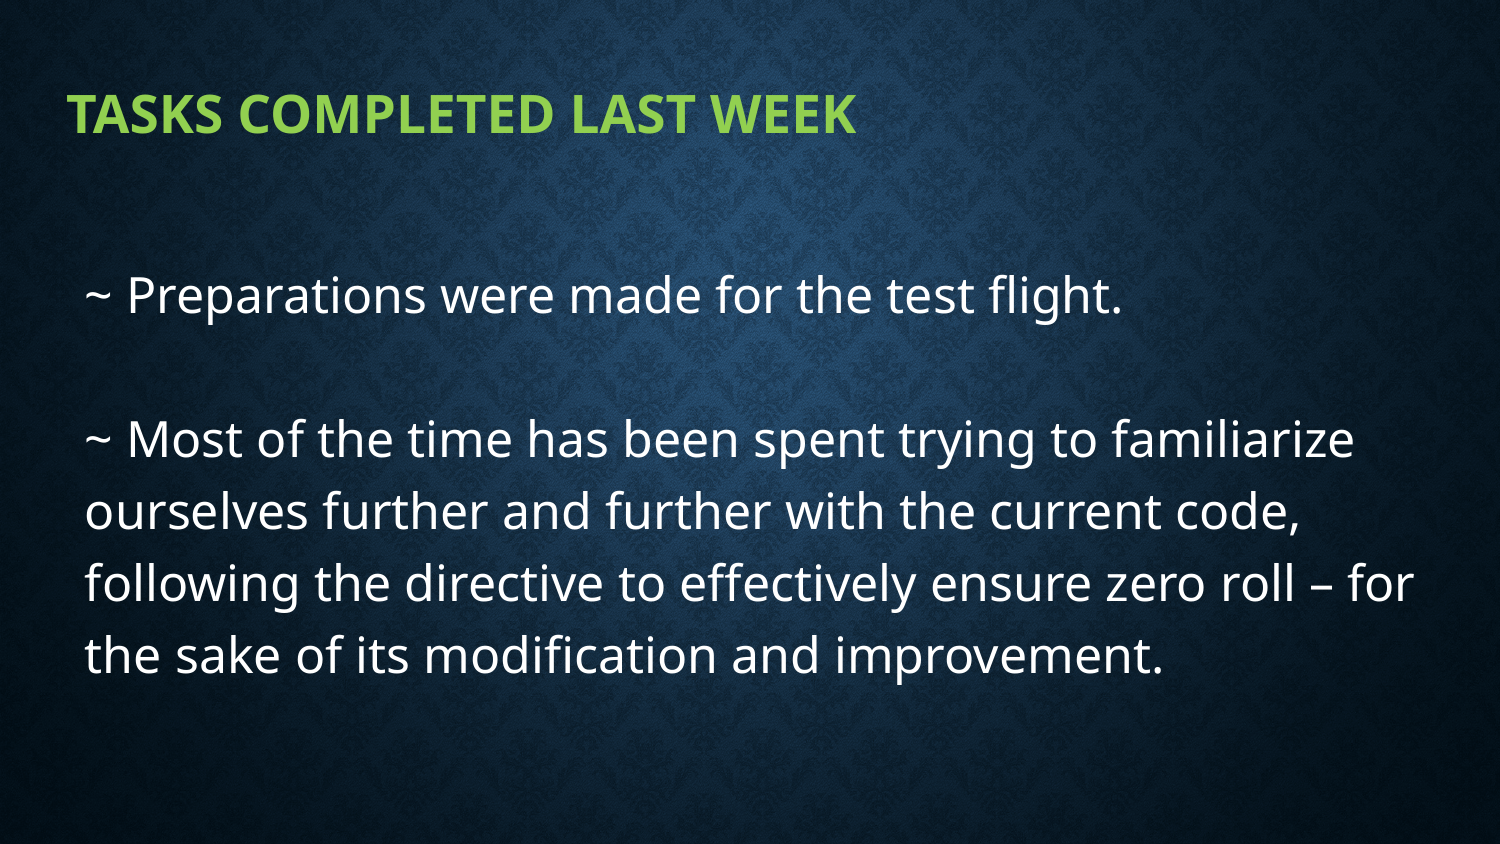

# Tasks completed last week
~ Preparations were made for the test flight.
~ Most of the time has been spent trying to familiarize ourselves further and further with the current code, following the directive to effectively ensure zero roll – for the sake of its modification and improvement.